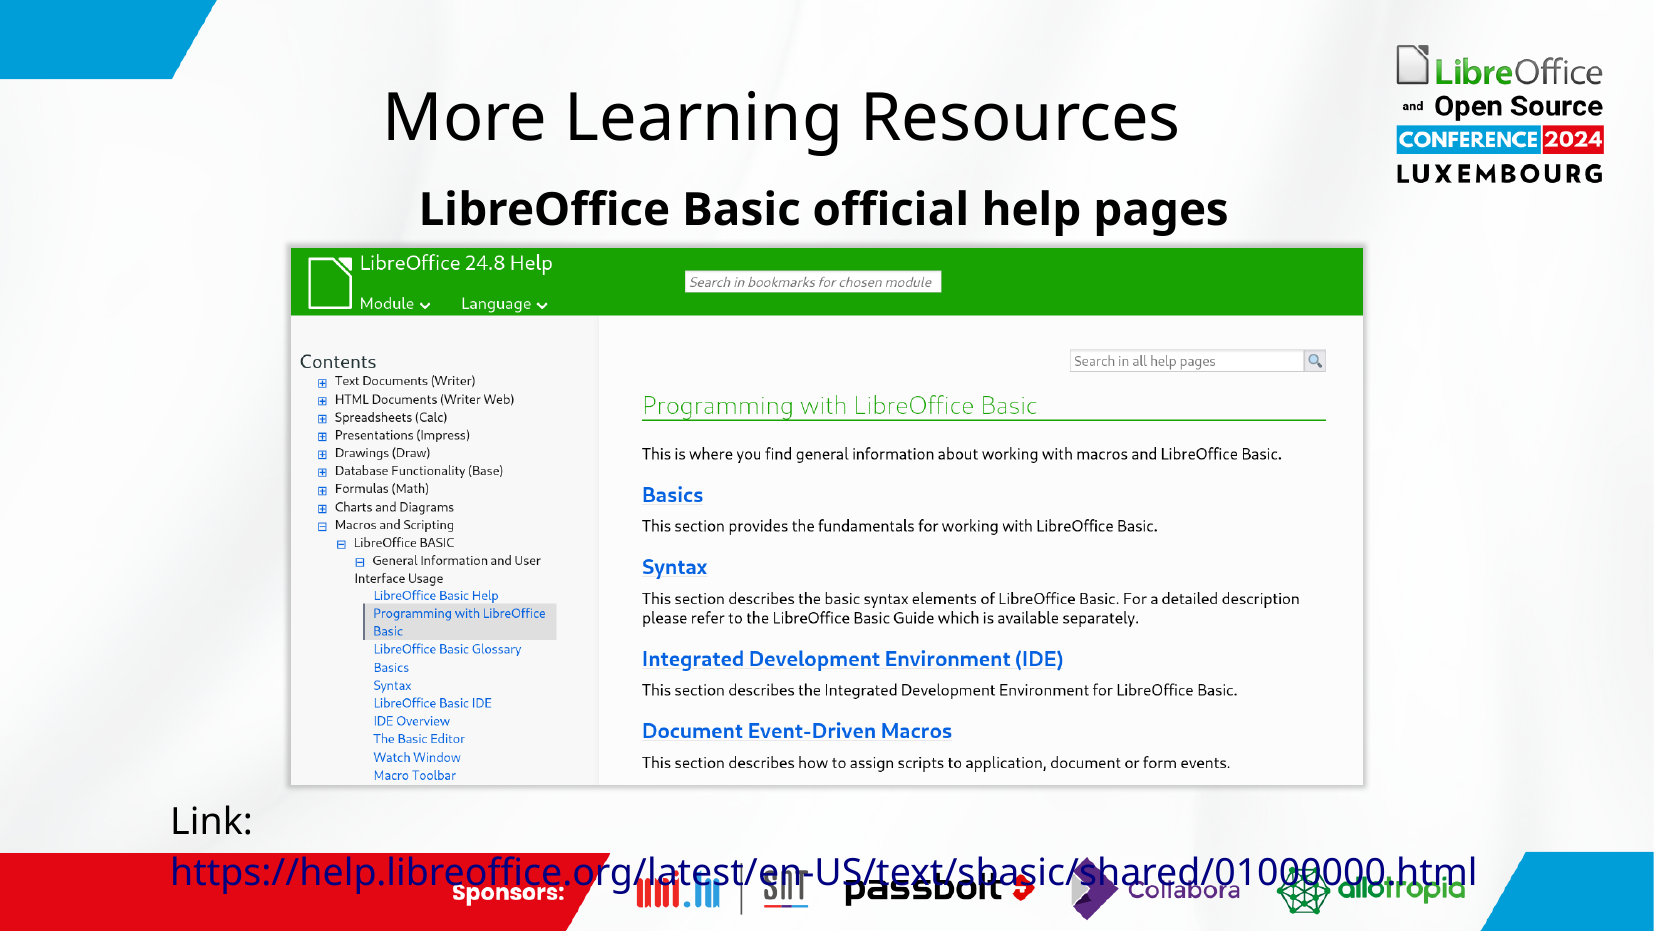

# More Learning Resources
LibreOffice Basic official help pages
Link: https://help.libreoffice.org/latest/en-US/text/sbasic/shared/01000000.html